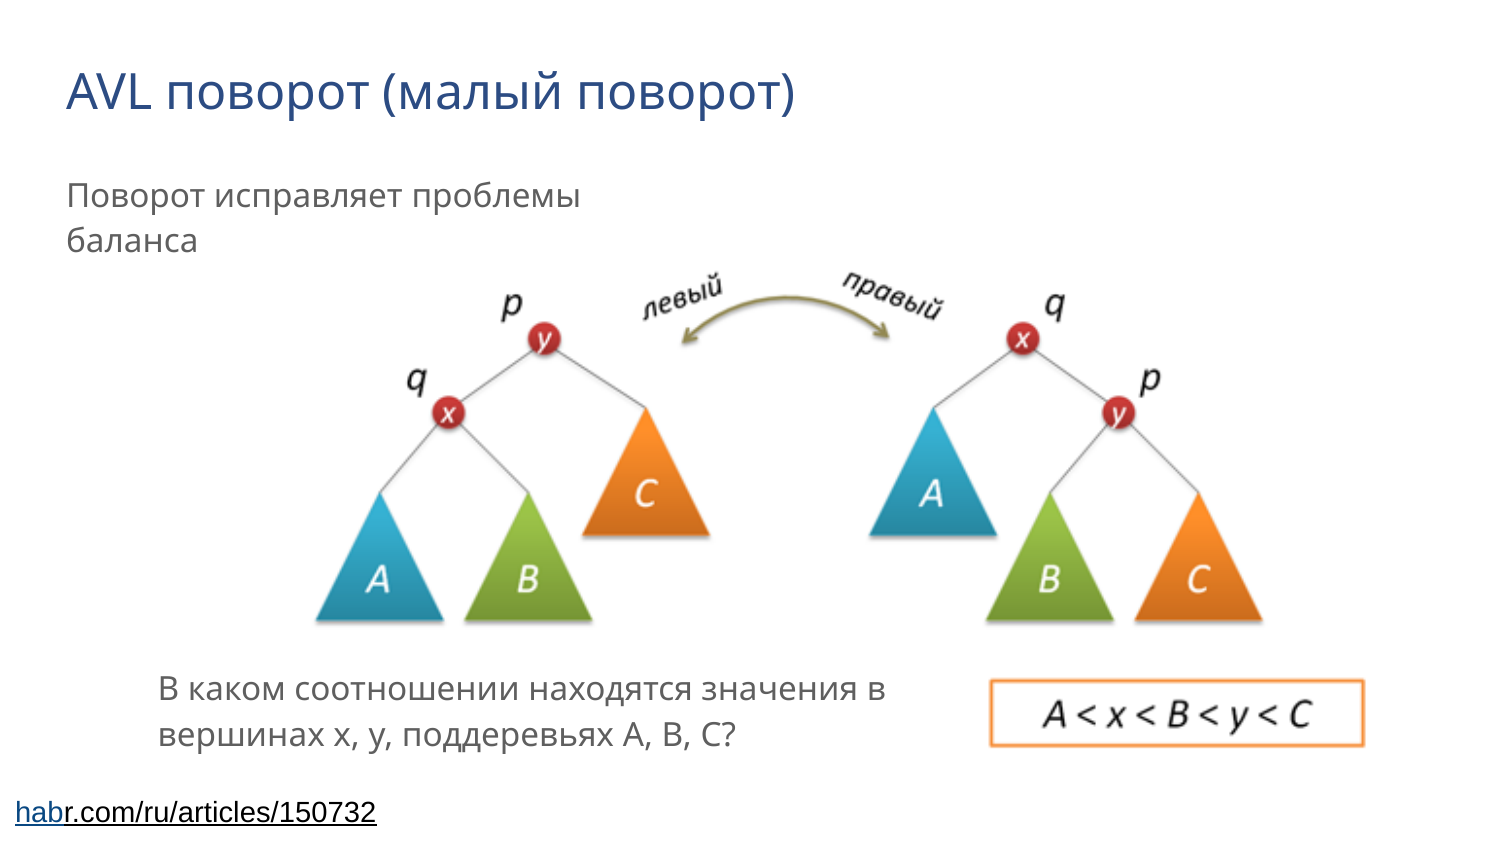

# AVL поворот (малый поворот)
Поворот исправляет проблемы баланса
В каком соотношении находятся значения в вершинах x, y, поддеревьях A, B, C?
habr.com/ru/articles/150732